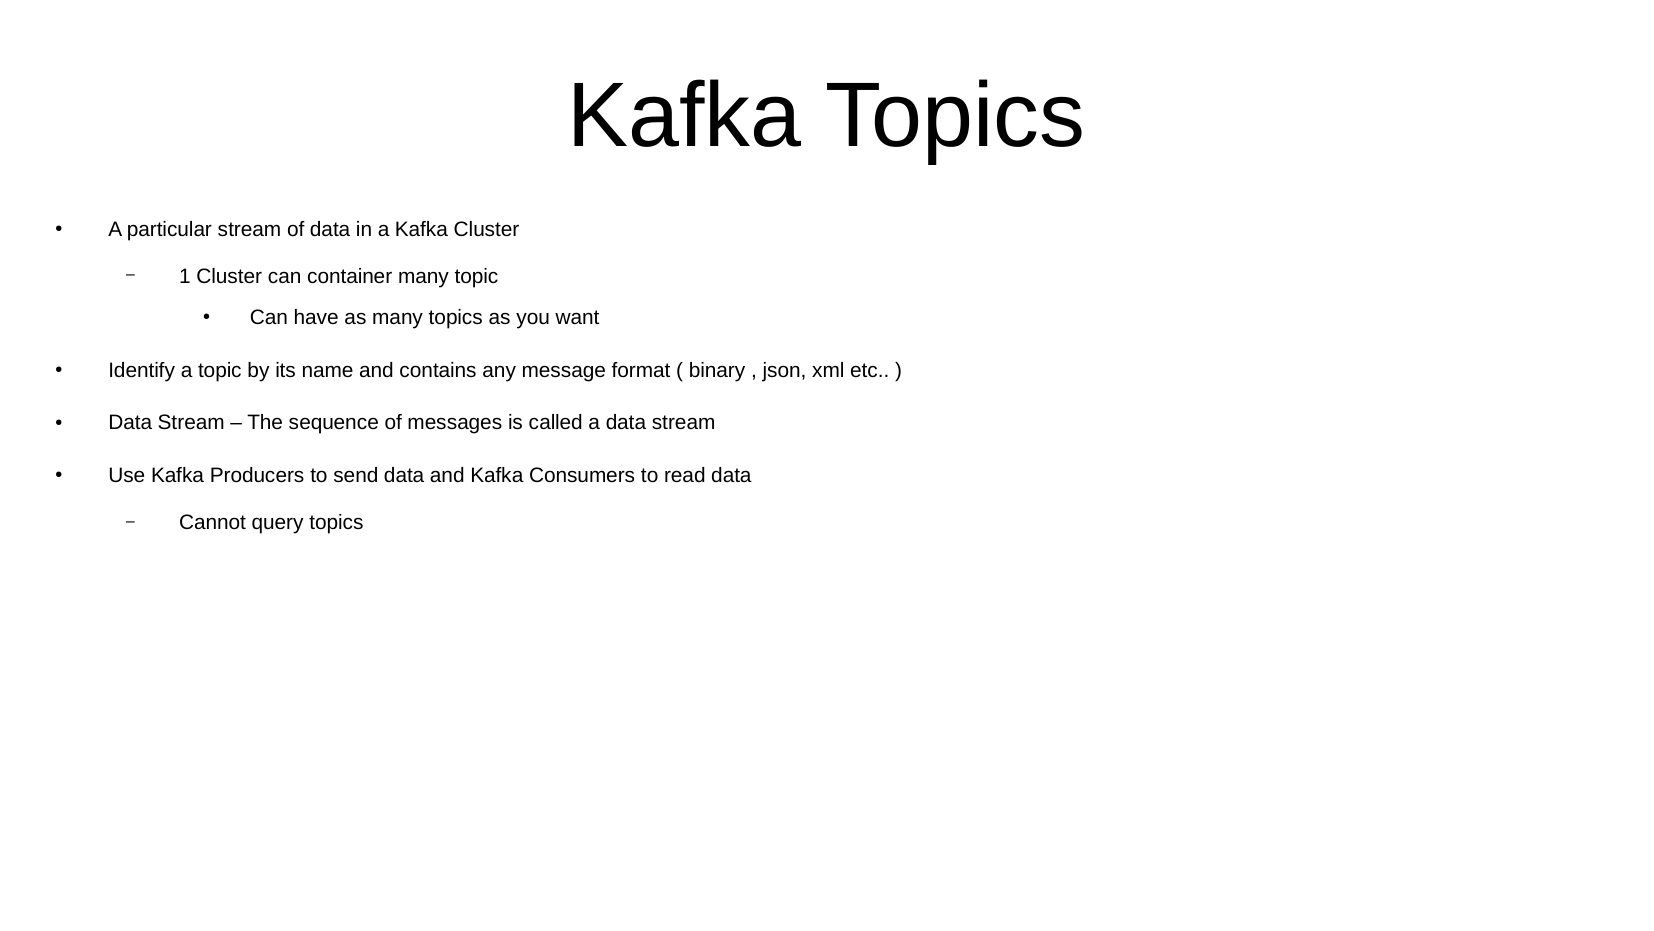

# Kafka Topics
A particular stream of data in a Kafka Cluster
1 Cluster can container many topic
Can have as many topics as you want
Identify a topic by its name and contains any message format ( binary , json, xml etc.. )
Data Stream – The sequence of messages is called a data stream
Use Kafka Producers to send data and Kafka Consumers to read data
Cannot query topics